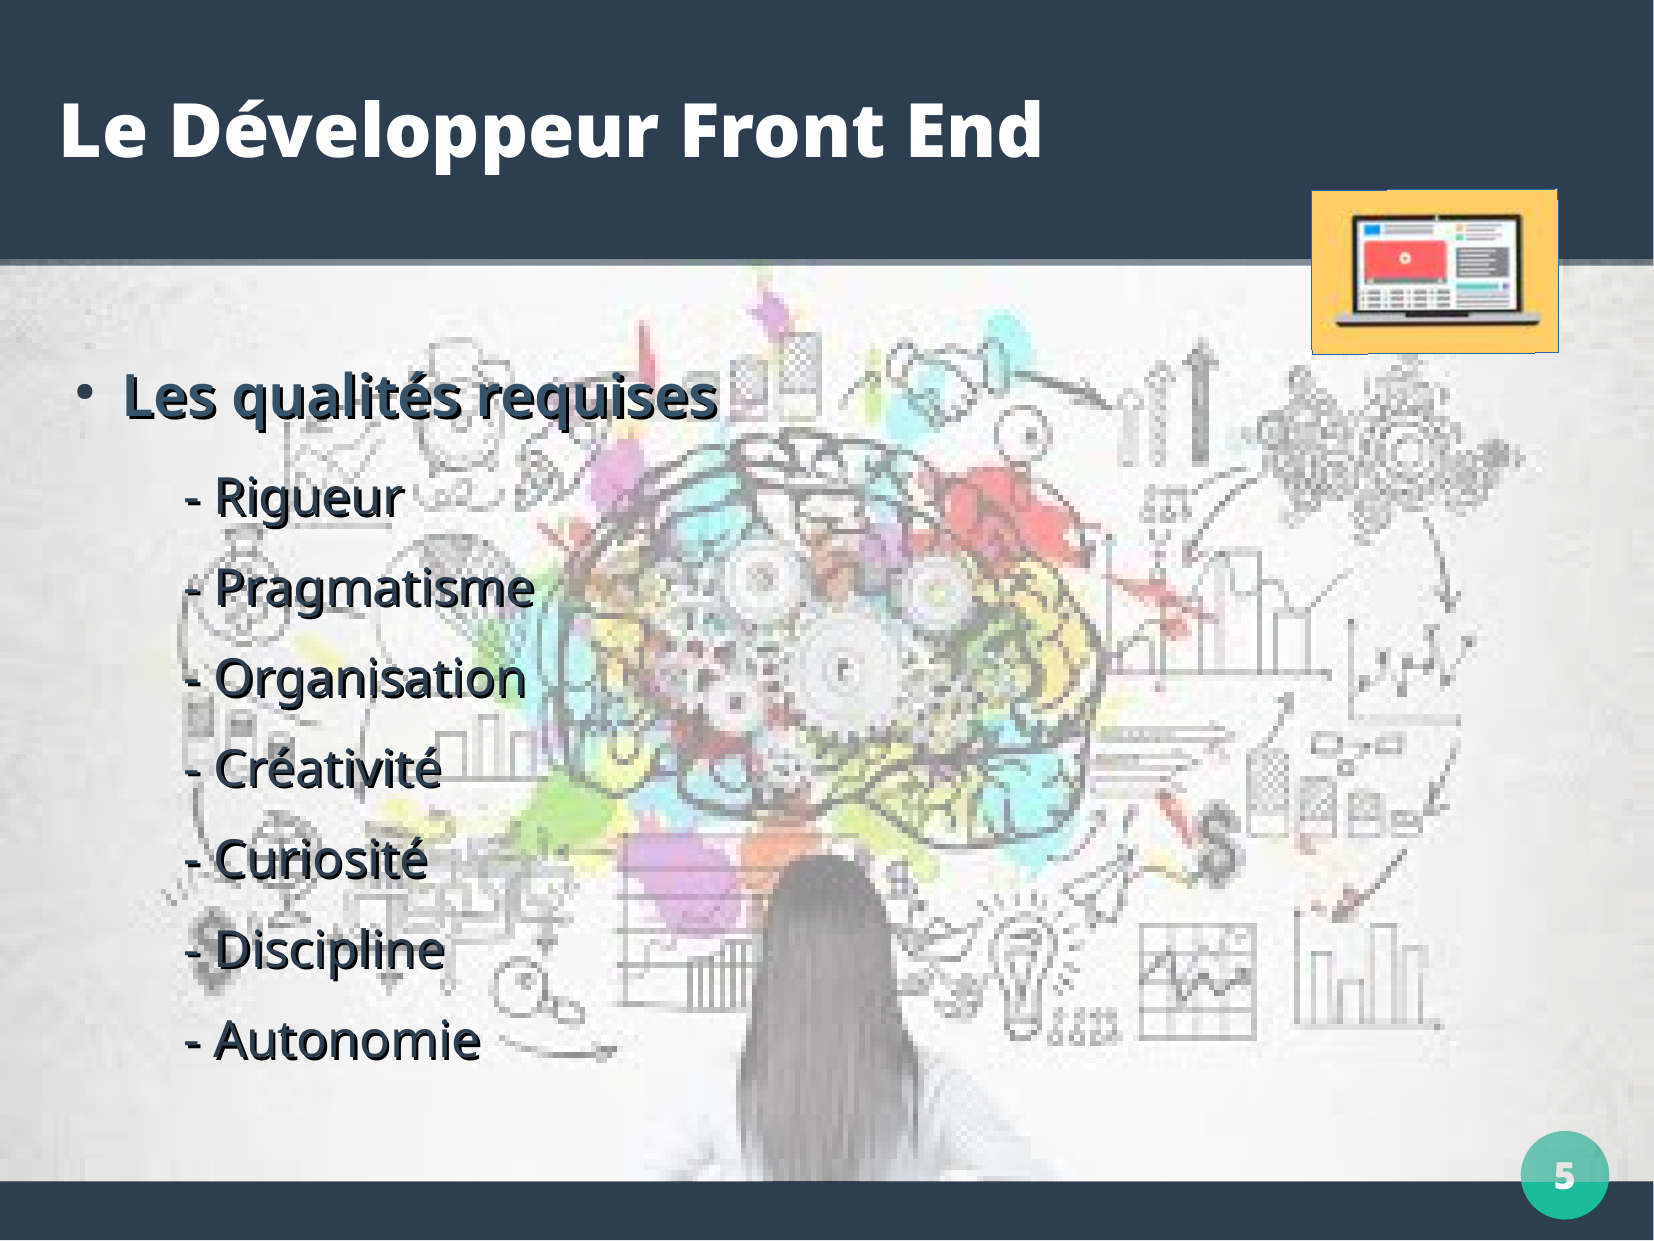

# Le Développeur Front End
Les qualités requises
- Rigueur
- Pragmatisme
- Organisation
- Créativité
- Curiosité
- Discipline
- Autonomie
5